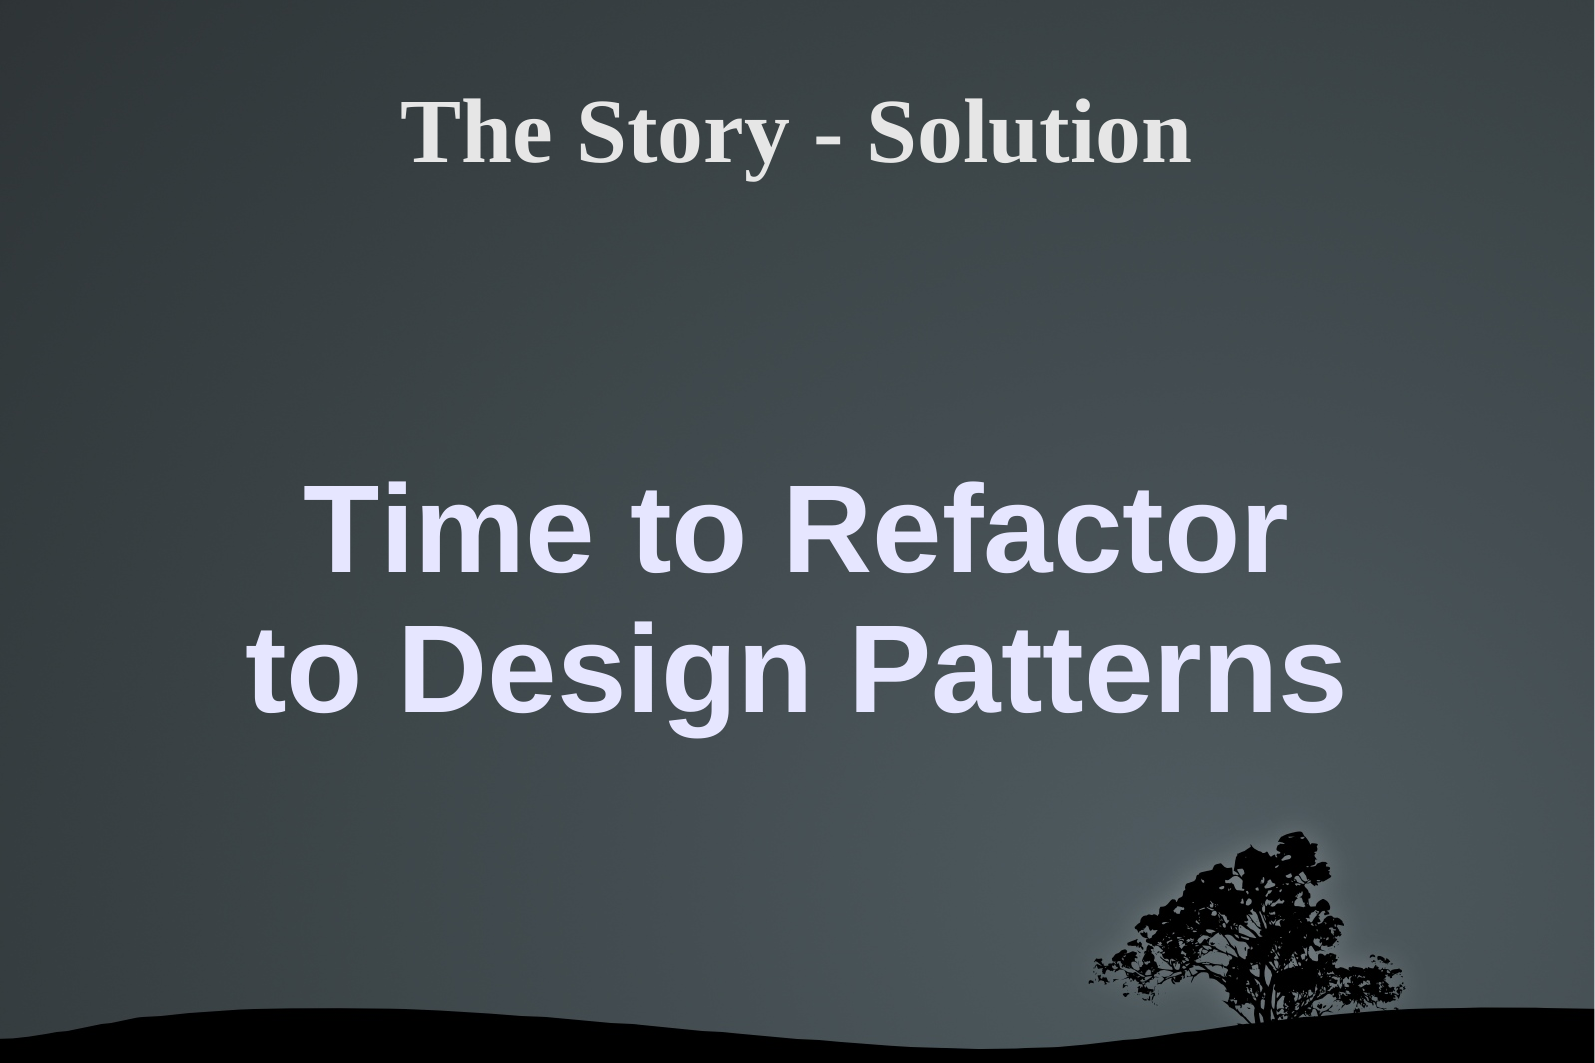

# The Story - Solution
Time to Refactor
to Design Patterns